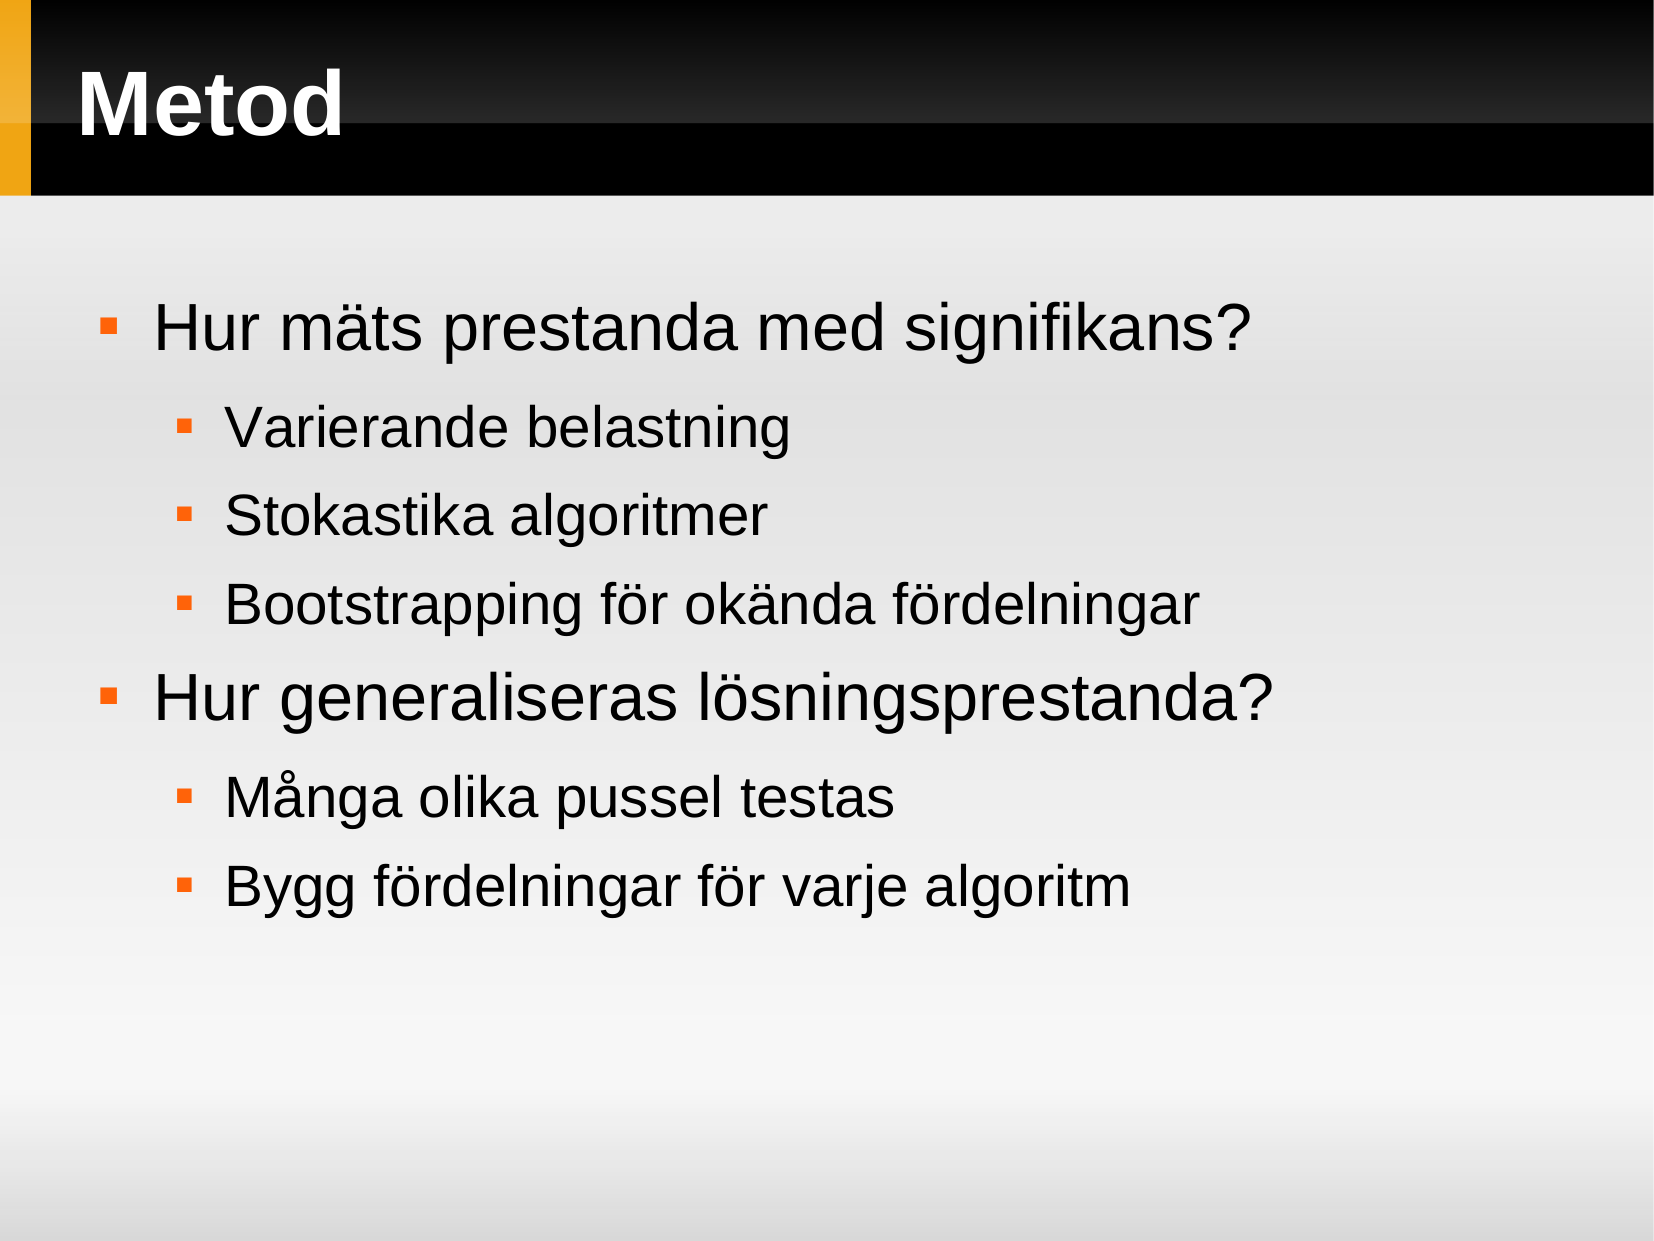

# Metod
Hur mäts prestanda med signifikans?
Varierande belastning
Stokastika algoritmer
Bootstrapping för okända fördelningar
Hur generaliseras lösningsprestanda?
Många olika pussel testas
Bygg fördelningar för varje algoritm